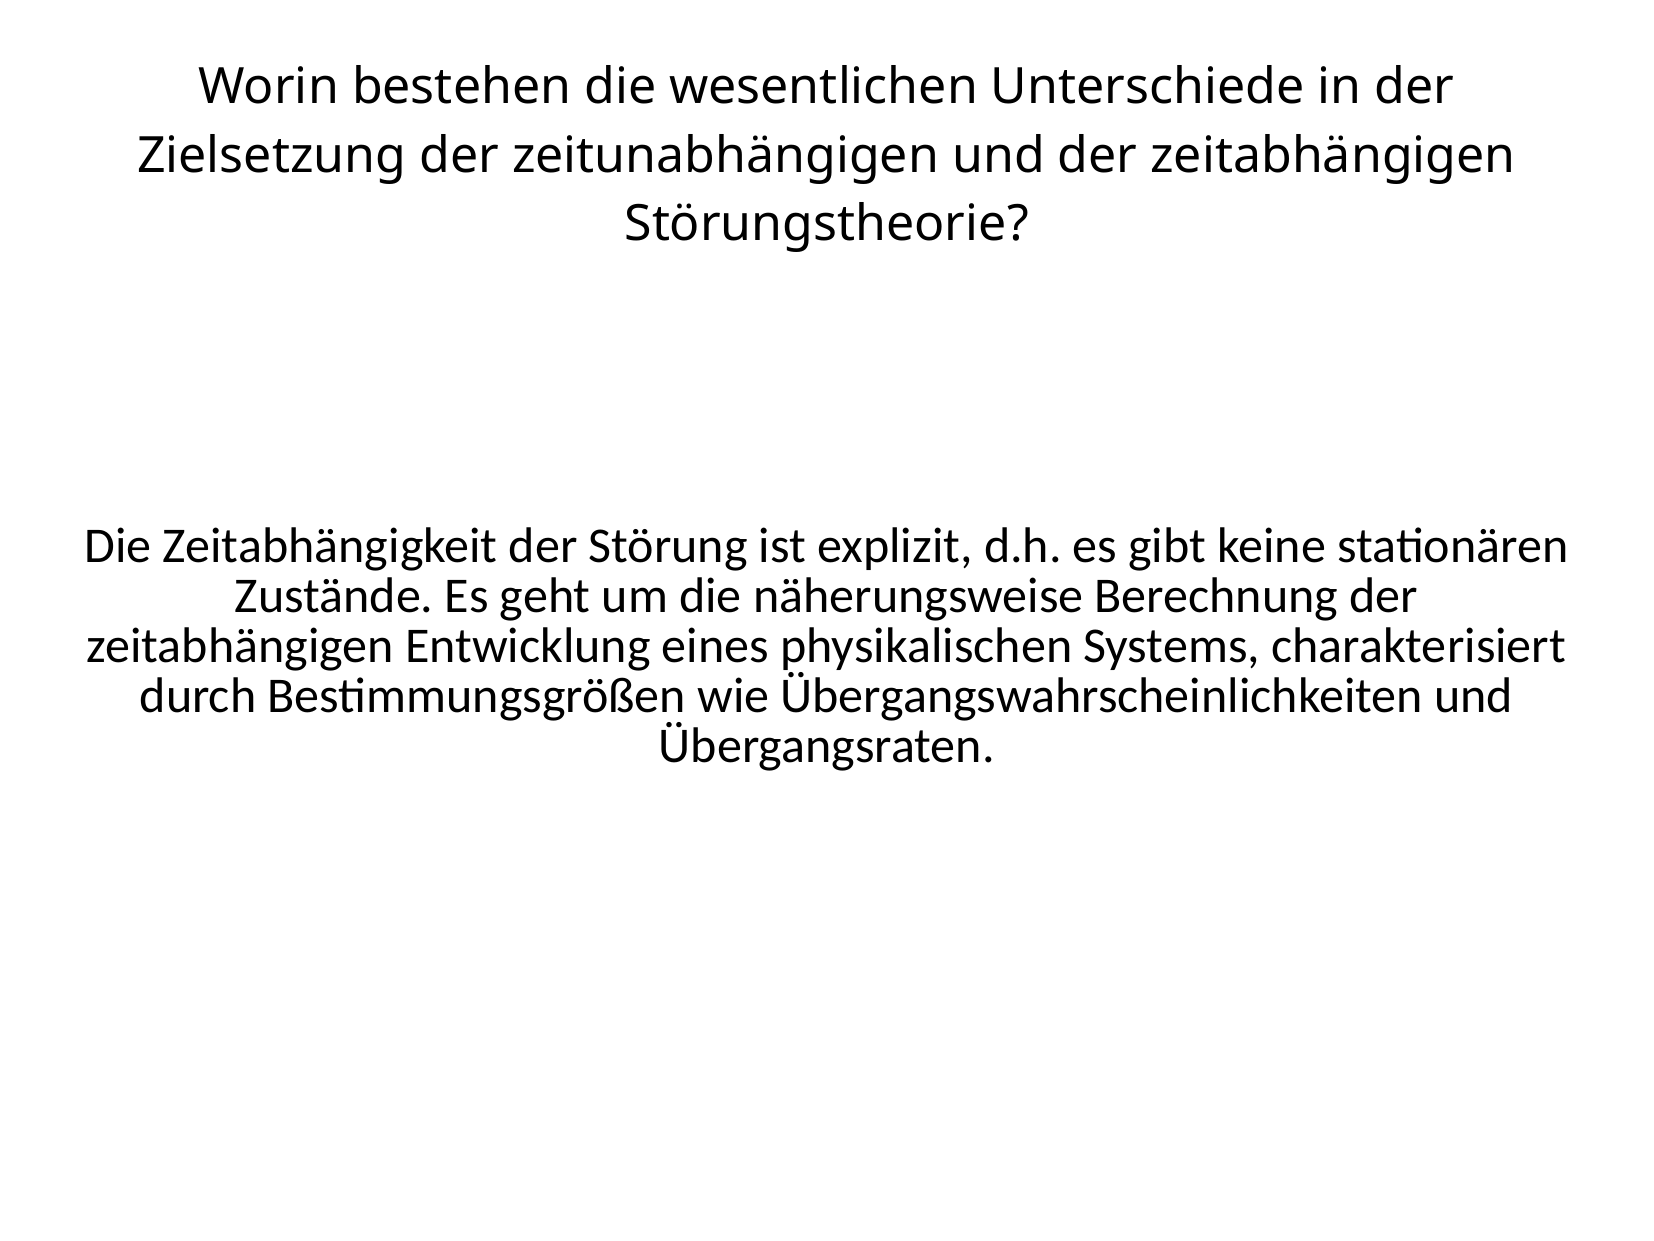

# Worin bestehen die wesentlichen Unterschiede in der Zielsetzung der zeitunabhängigen und der zeitabhängigen Störungstheorie?
Die Zeitabhängigkeit der Störung ist explizit, d.h. es gibt keine stationären Zustände. Es geht um die näherungsweise Berechnung der zeitabhängigen Entwicklung eines physikalischen Systems, charakterisiert durch Bestimmungsgrößen wie Übergangswahrscheinlichkeiten und Übergangsraten.